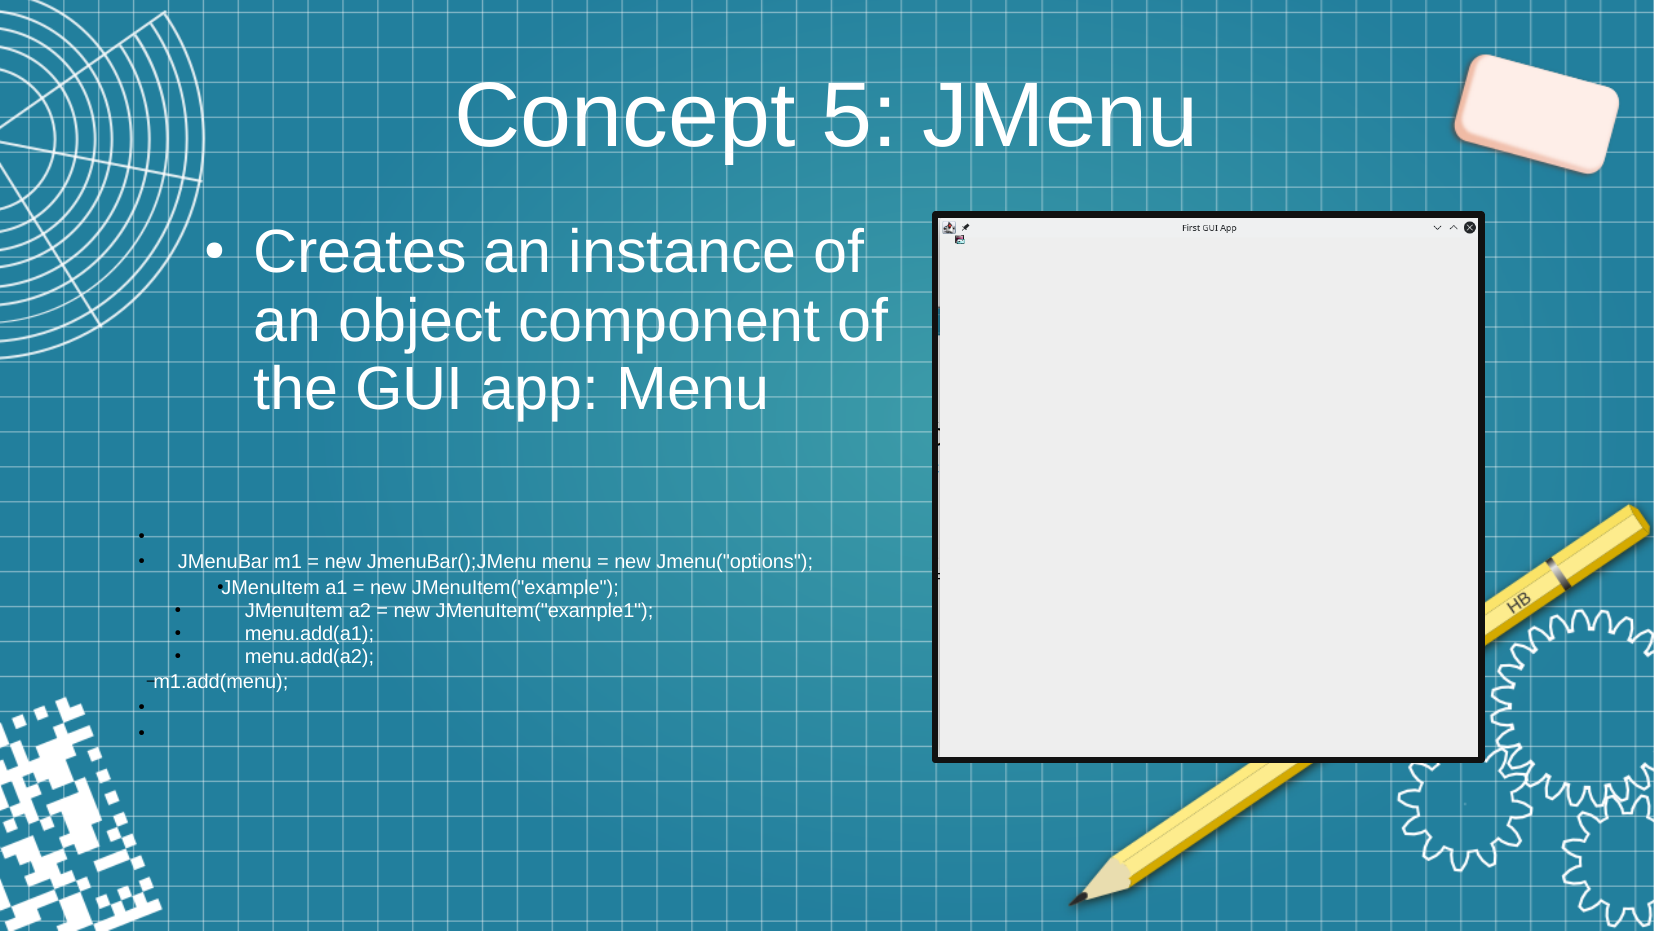

# Concept 5: JMenu
Creates an instance of an object component of the GUI app: Menu
 JMenuBar m1 = new JmenuBar();JMenu menu = new Jmenu("options");
JMenuItem a1 = new JMenuItem("example");
 JMenuItem a2 = new JMenuItem("example1");
 menu.add(a1);
 menu.add(a2);
m1.add(menu);